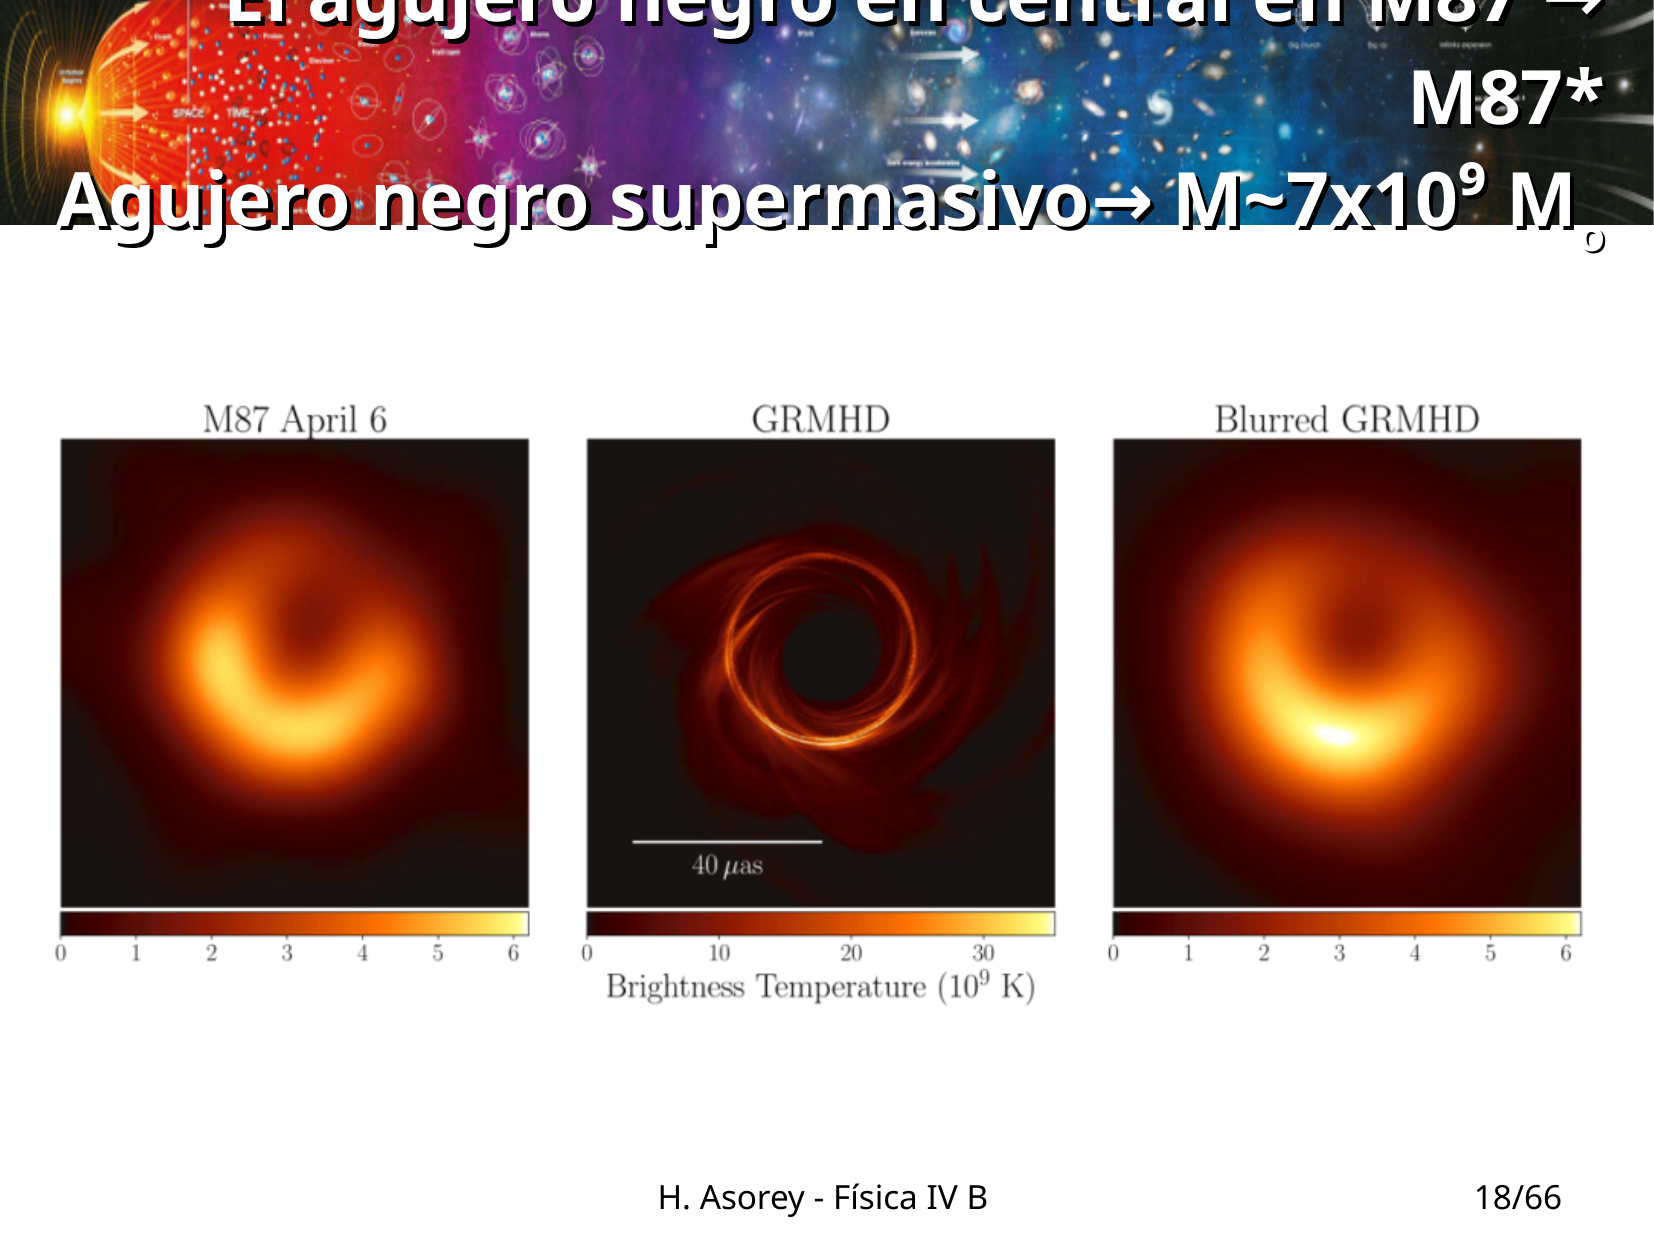

# El agujero negro en central en M87 → M87* Agujero negro supermasivo→ M~7x10⁹ Mo
H. Asorey - Física IV B
18